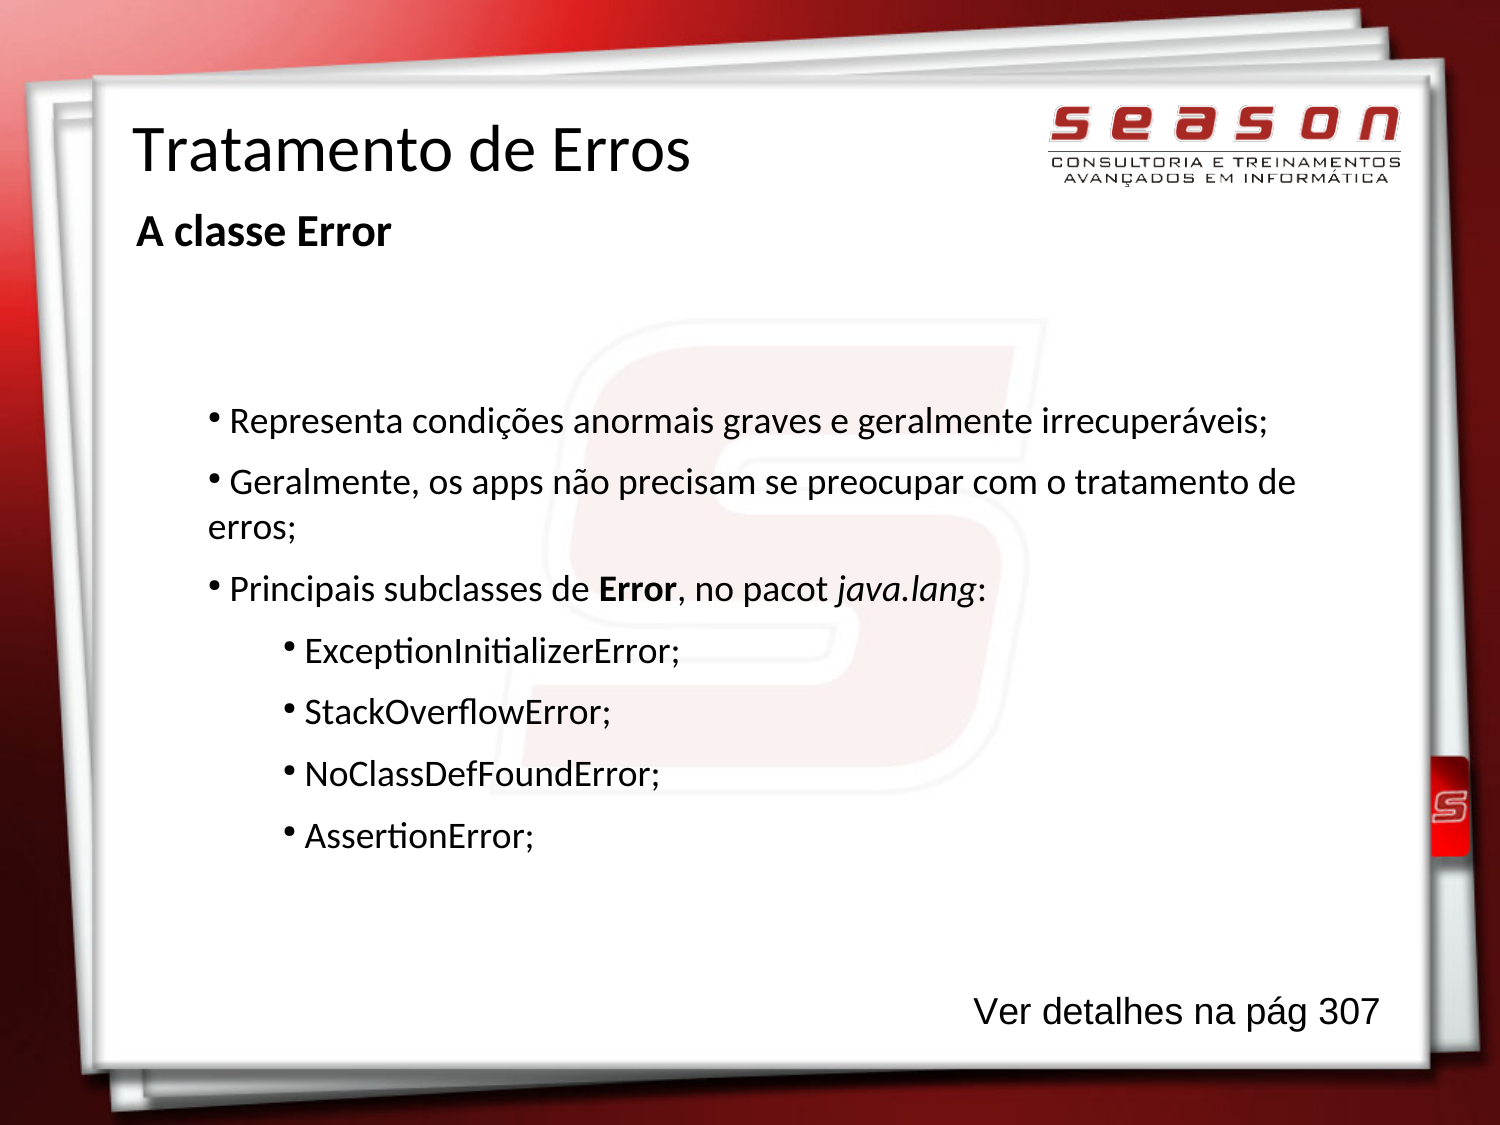

# Tratamento de Erros
A classe Error
 Representa condições anormais graves e geralmente irrecuperáveis;
 Geralmente, os apps não precisam se preocupar com o tratamento de erros;
 Principais subclasses de Error, no pacot java.lang:
 ExceptionInitializerError;
 StackOverflowError;
 NoClassDefFoundError;
 AssertionError;
Ver detalhes na pág 307